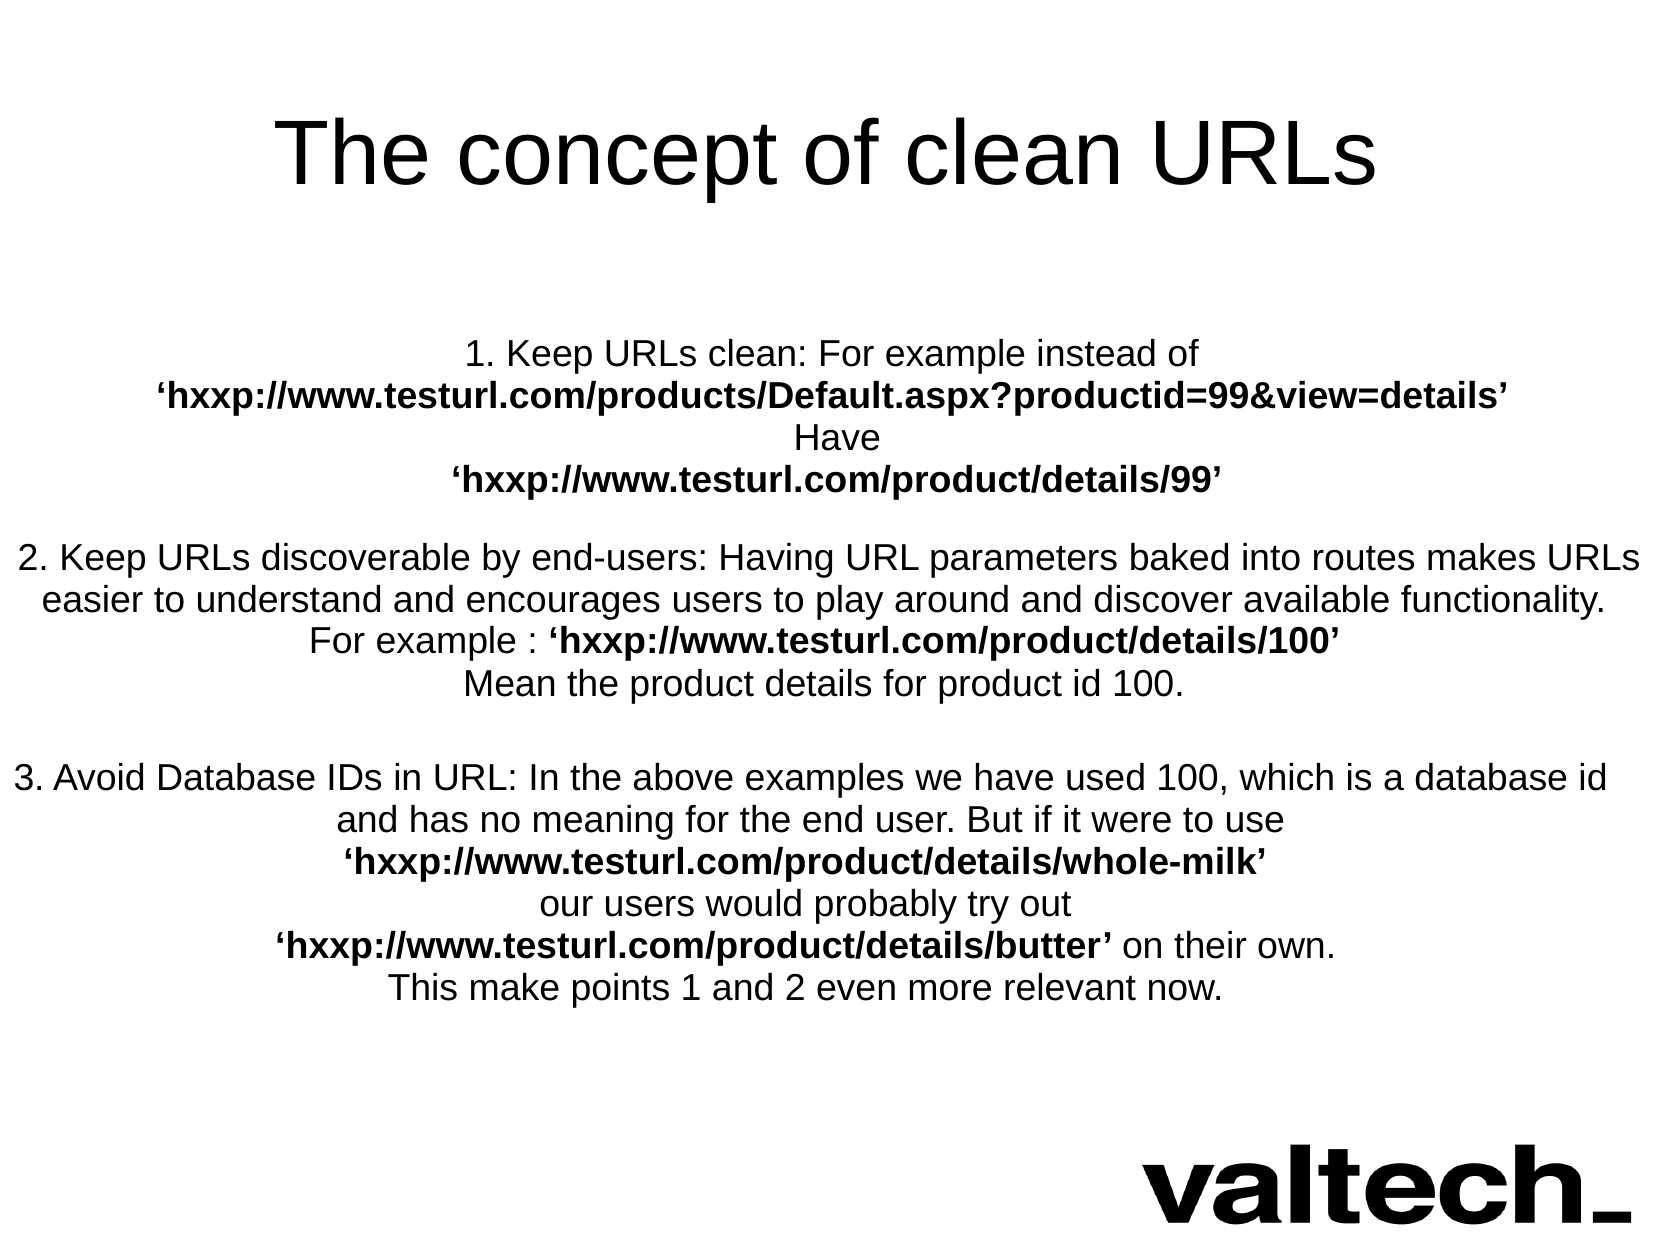

# The concept of clean URLs
1. Keep URLs clean: For example instead of
‘hxxp://www.testurl.com/products/Default.aspx?productid=99&view=details’
Have
 ‘hxxp://www.testurl.com/product/details/99’
2. Keep URLs discoverable by end-users: Having URL parameters baked into routes makes URLs easier to understand and encourages users to play around and discover available functionality.
For example : ‘hxxp://www.testurl.com/product/details/100’
Mean the product details for product id 100.
3. Avoid Database IDs in URL: In the above examples we have used 100, which is a database id and has no meaning for the end user. But if it were to use ‘hxxp://www.testurl.com/product/details/whole-milk’
our users would probably try out
‘hxxp://www.testurl.com/product/details/butter’ on their own.
This make points 1 and 2 even more relevant now.